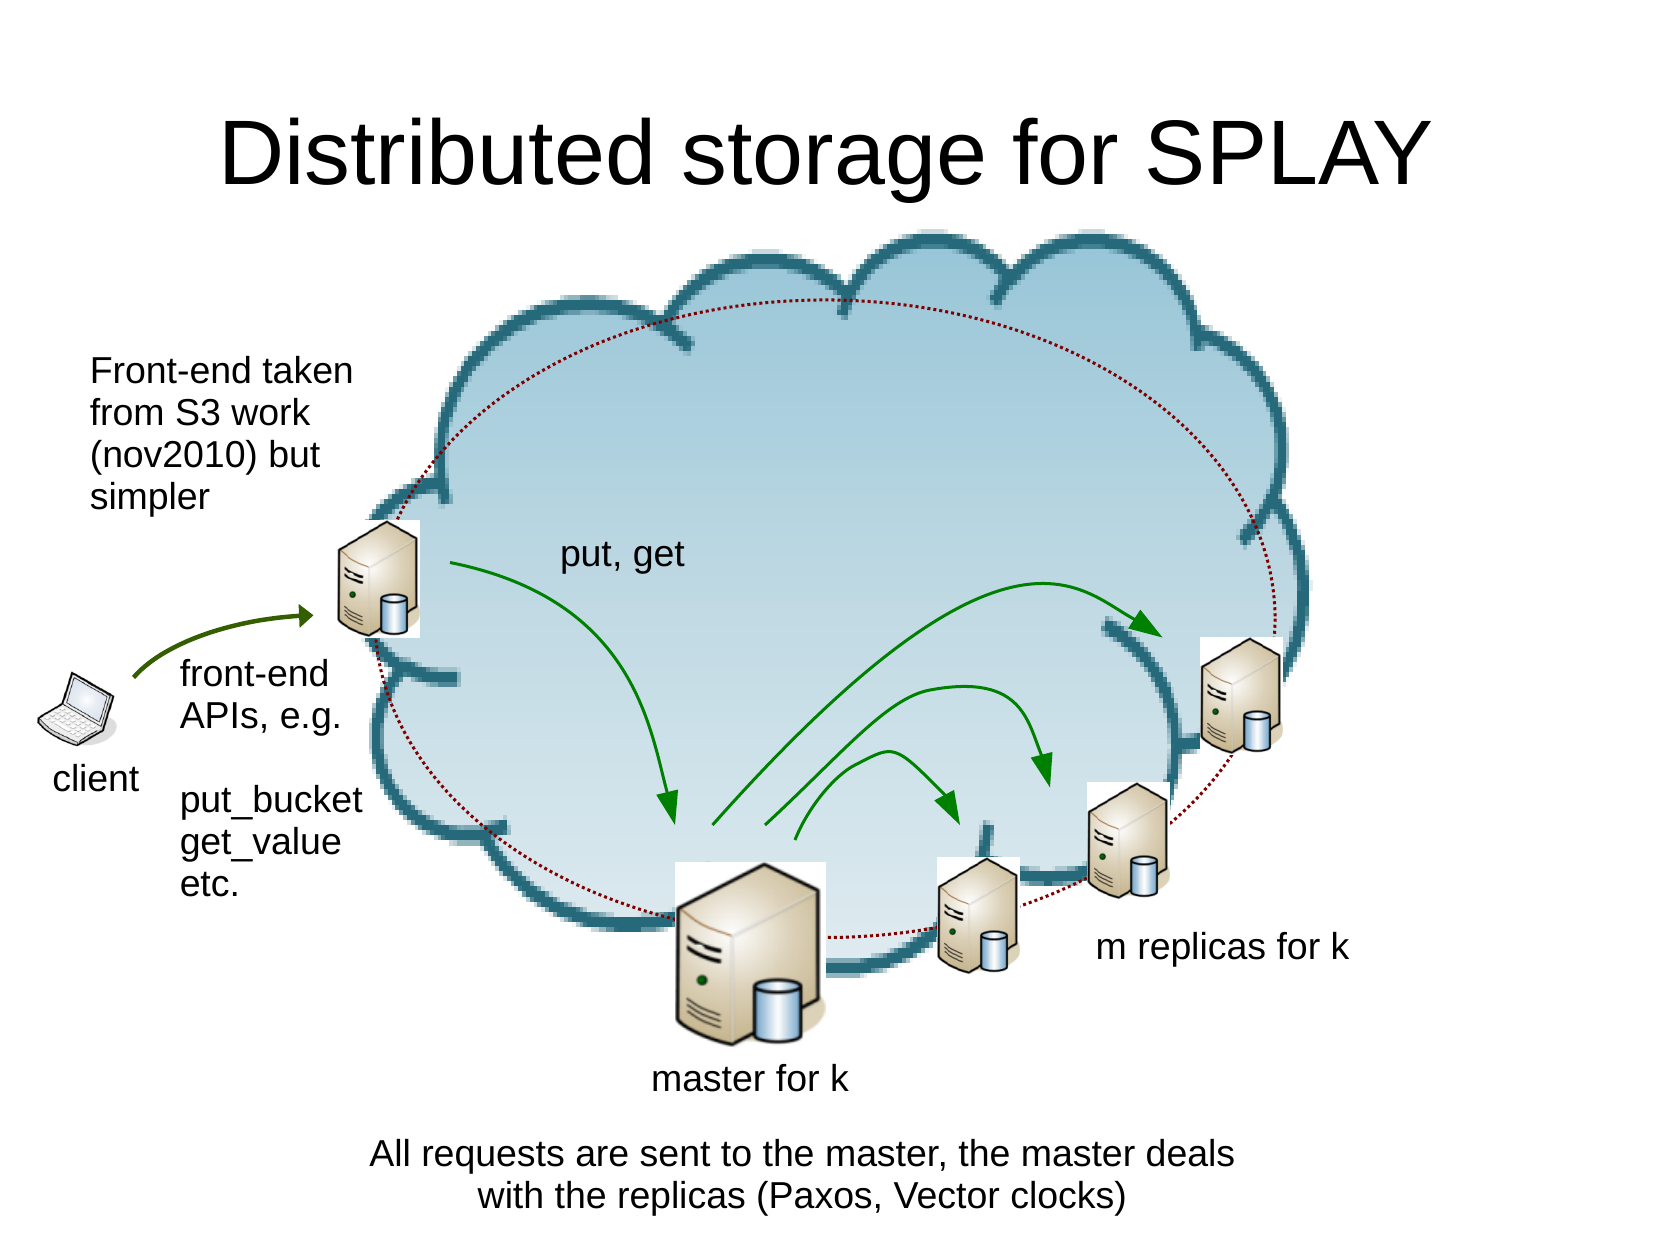

# Distributed storage for SPLAY
Front-end taken from S3 work (nov2010) but simpler
put, get
front-end APIs, e.g.
put_bucket
get_value
etc.
client
m replicas for k
master for k
All requests are sent to the master, the master deals with the replicas (Paxos, Vector clocks)